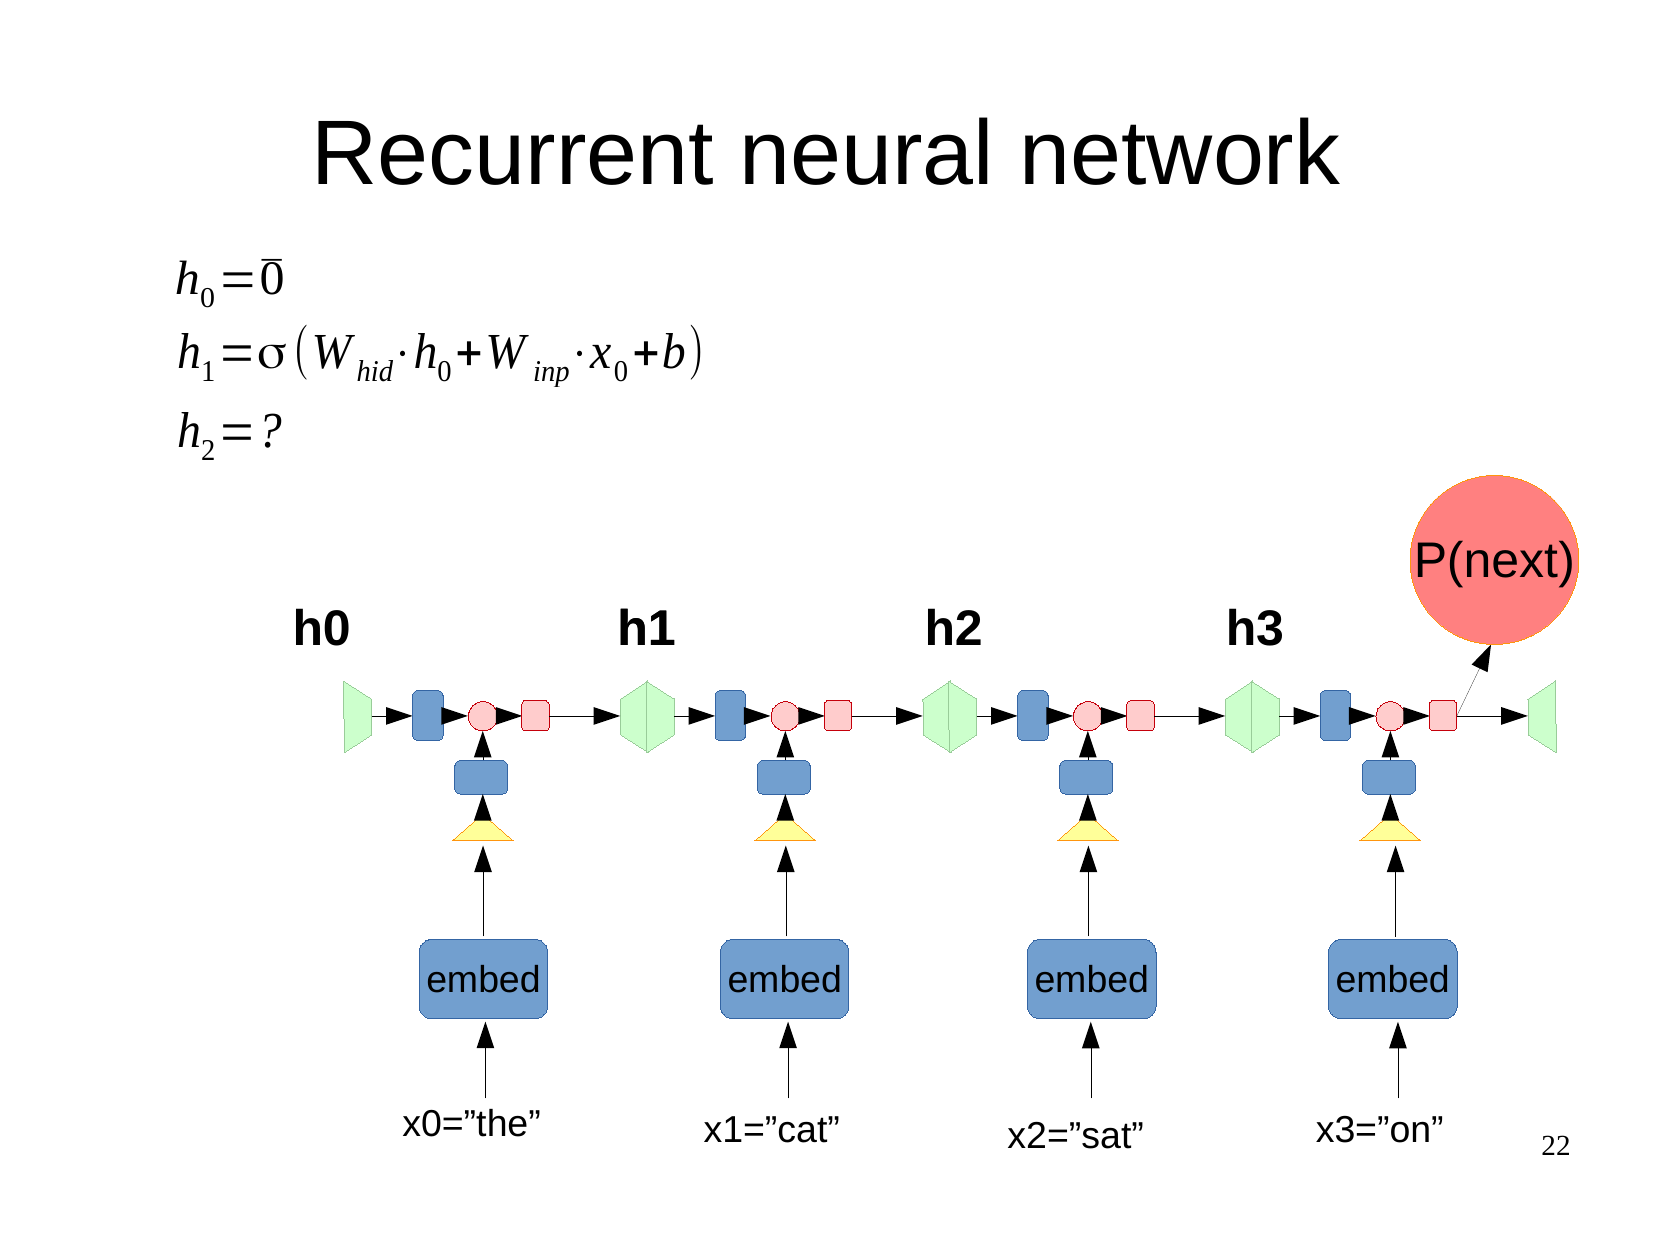

# Recurrent neural network
P(next)
h0
h1
h1
h2
h3
embed
embed
embed
embed
x0=”the”
x1=”cat”
x3=”on”
x2=”sat”
22